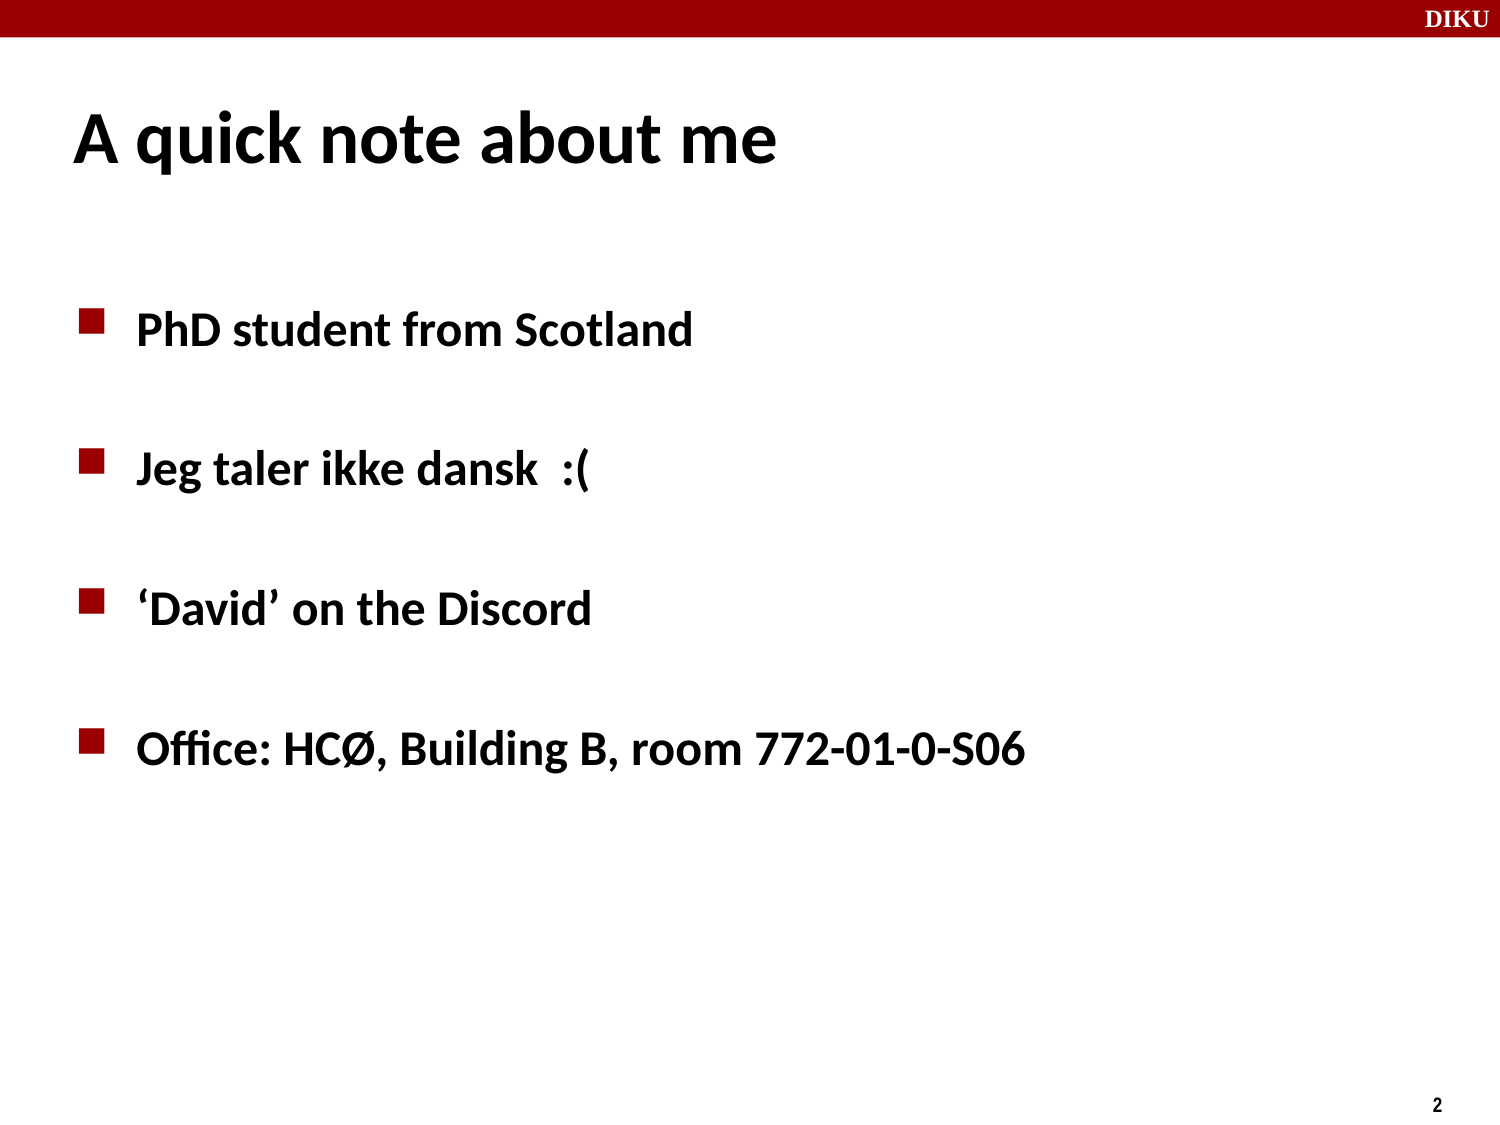

# A quick note about me
PhD student from Scotland
Jeg taler ikke dansk :(
‘David’ on the Discord
Office: HCØ, Building B, room 772-01-0-S06